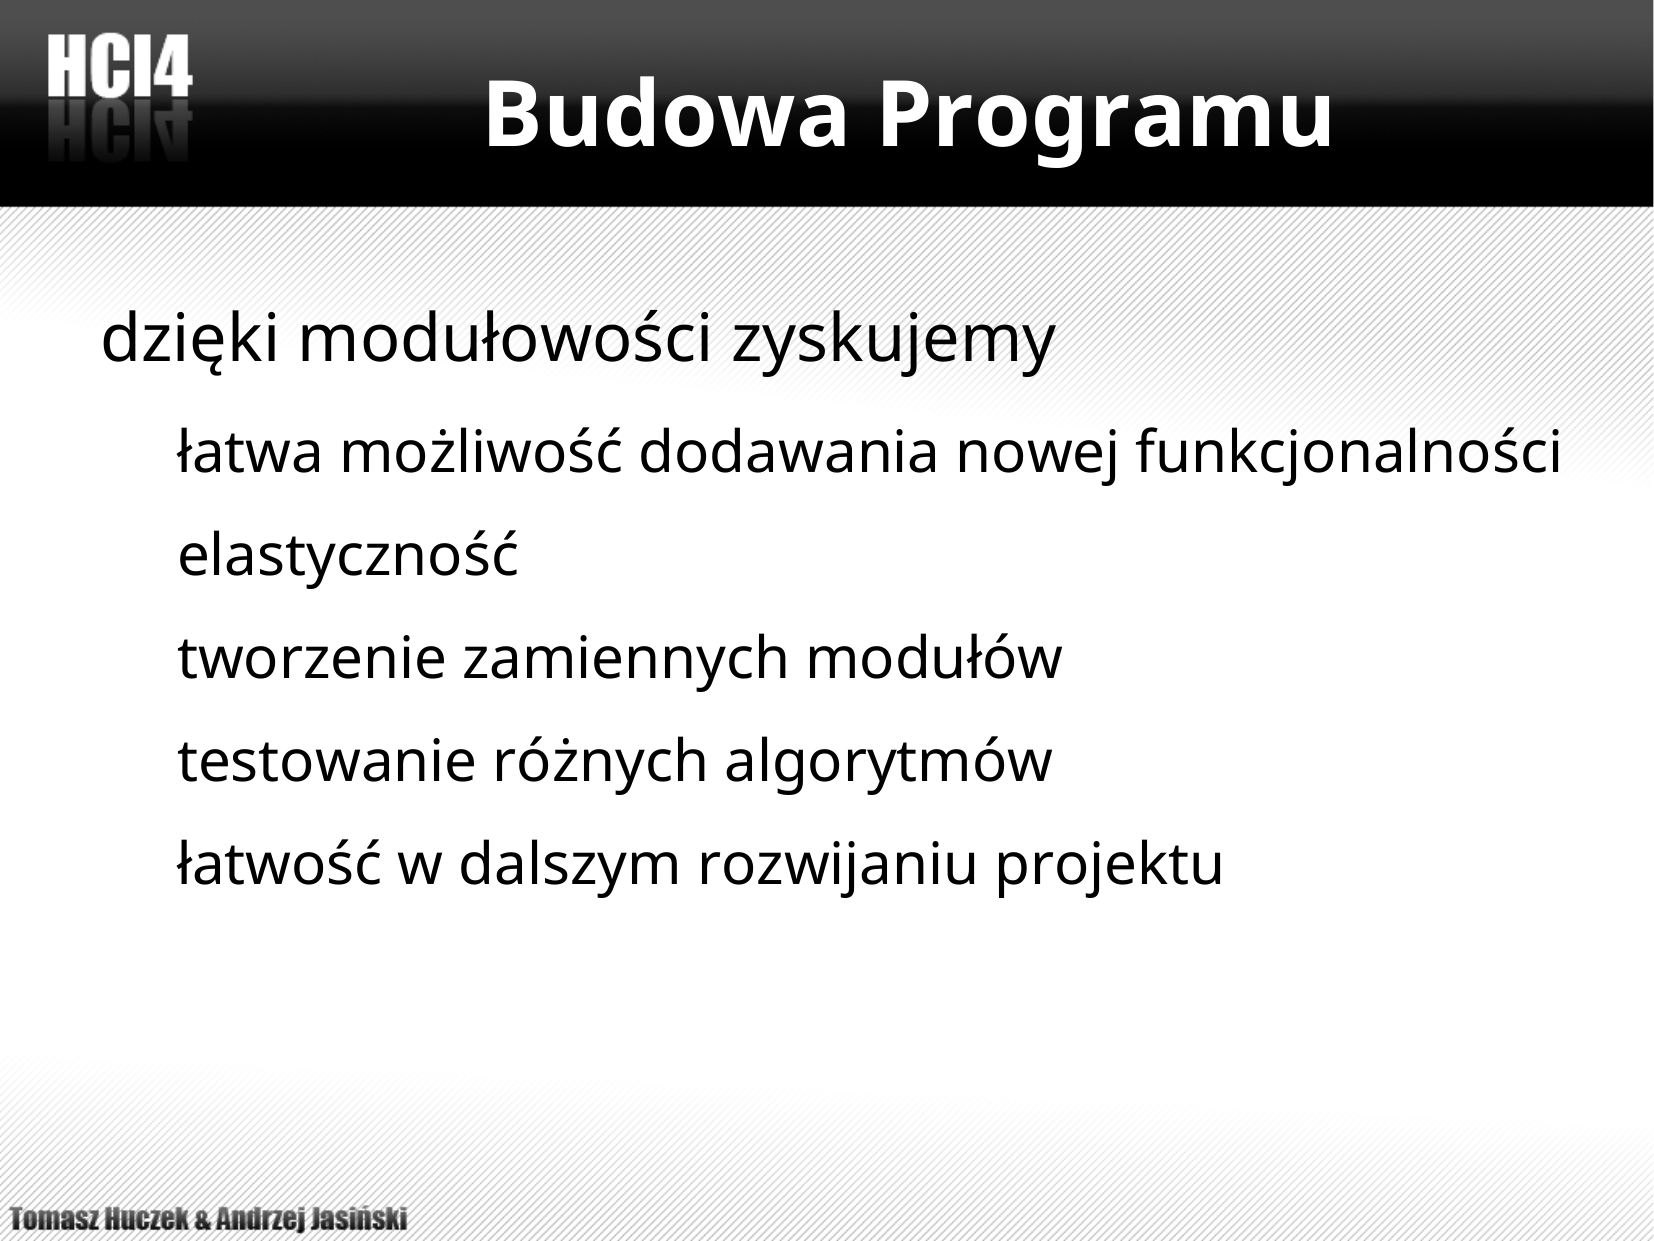

# Budowa Programu
dzięki modułowości zyskujemy
łatwa możliwość dodawania nowej funkcjonalności
elastyczność
tworzenie zamiennych modułów
testowanie różnych algorytmów
łatwość w dalszym rozwijaniu projektu